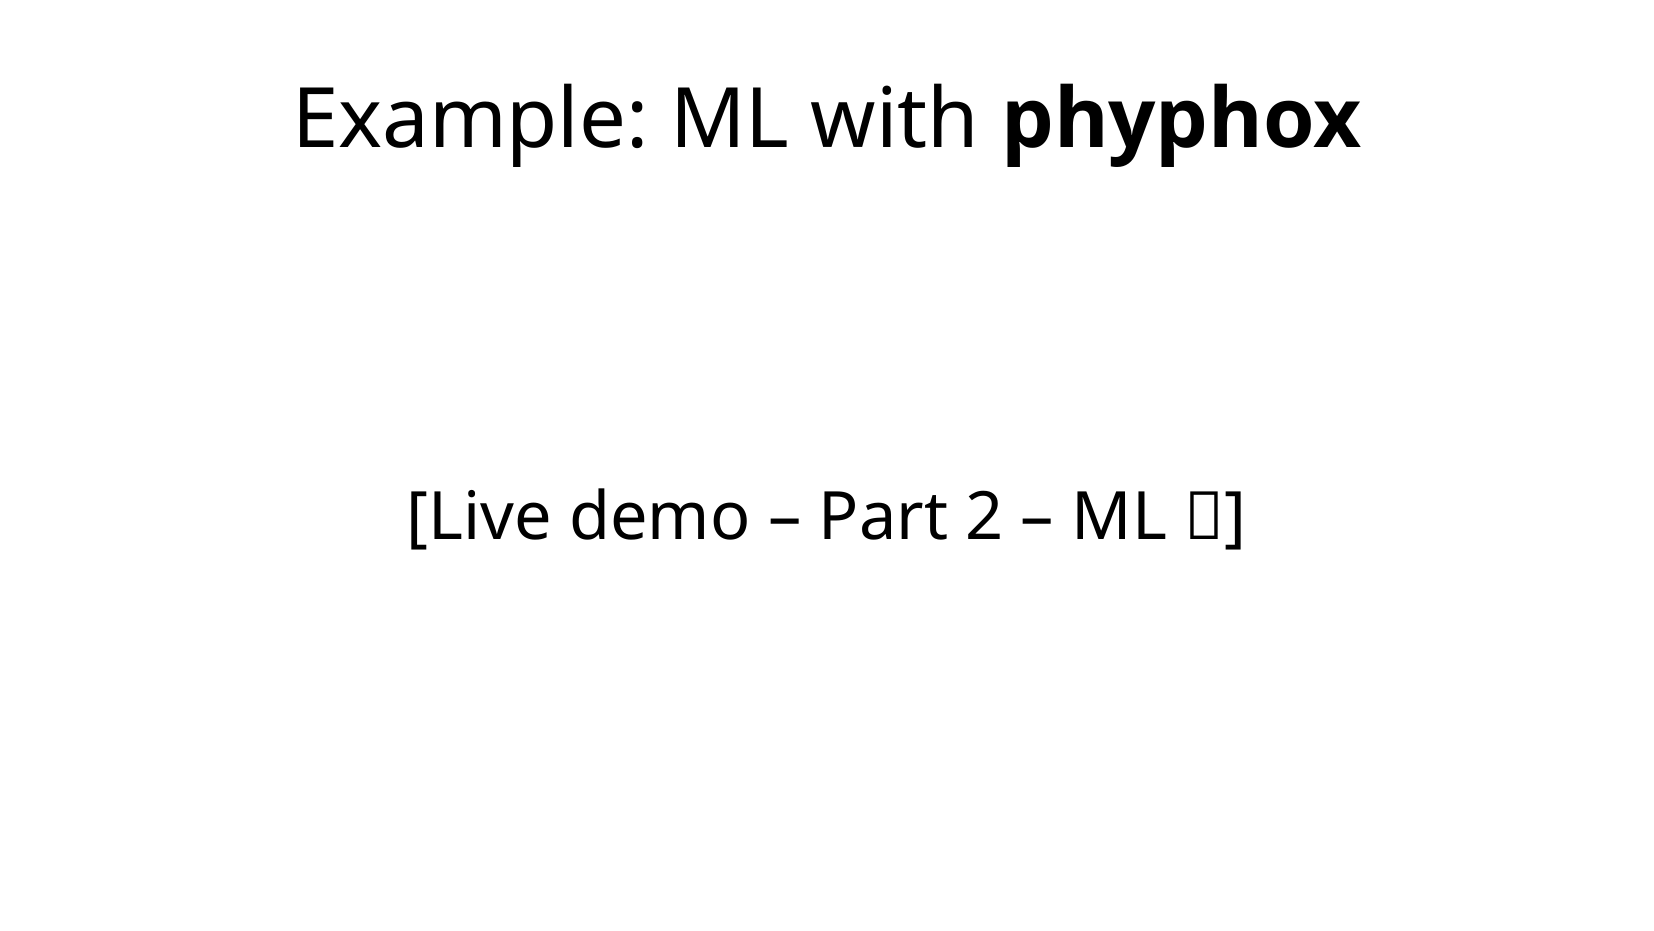

# Example: ML with phyphox
[Live demo – Part 2 – ML 🚀]